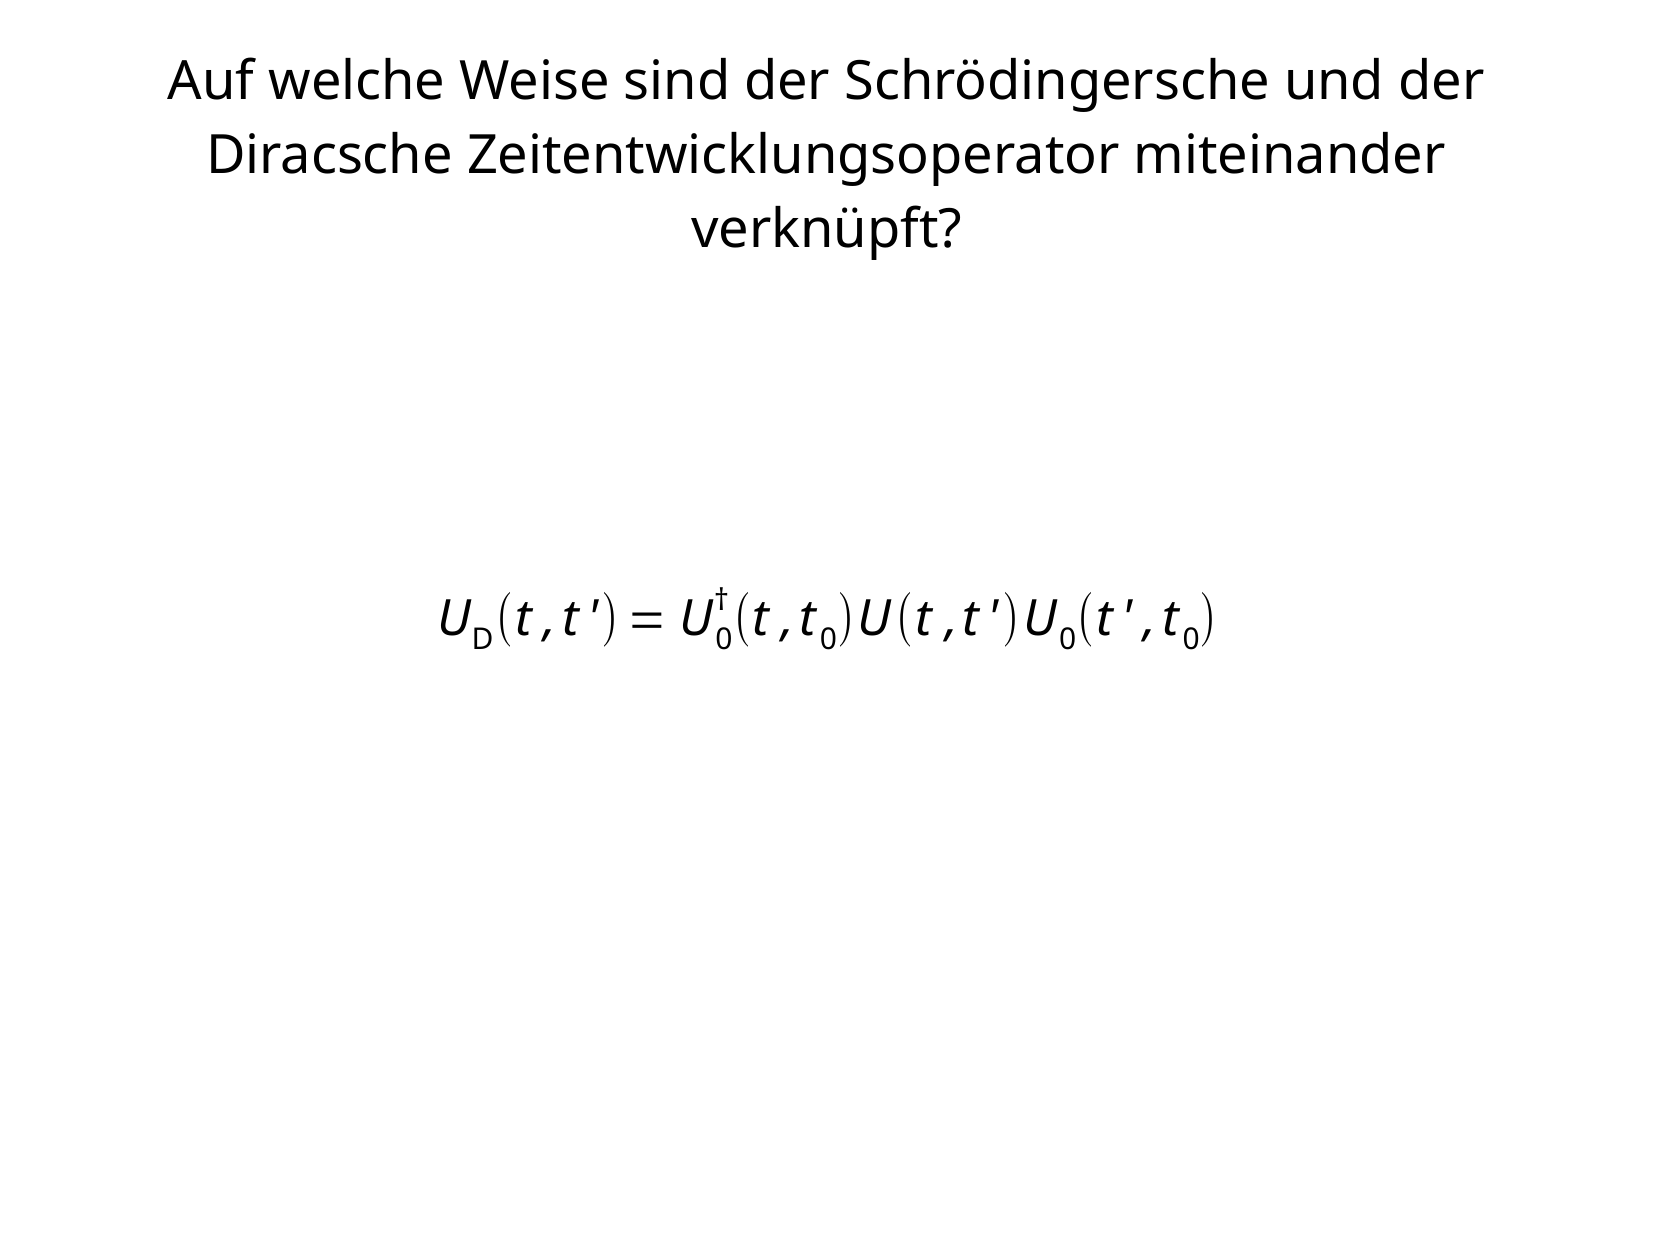

# Auf welche Weise sind der Schrödingersche und der Diracsche Zeitentwicklungsoperator miteinander verknüpft?